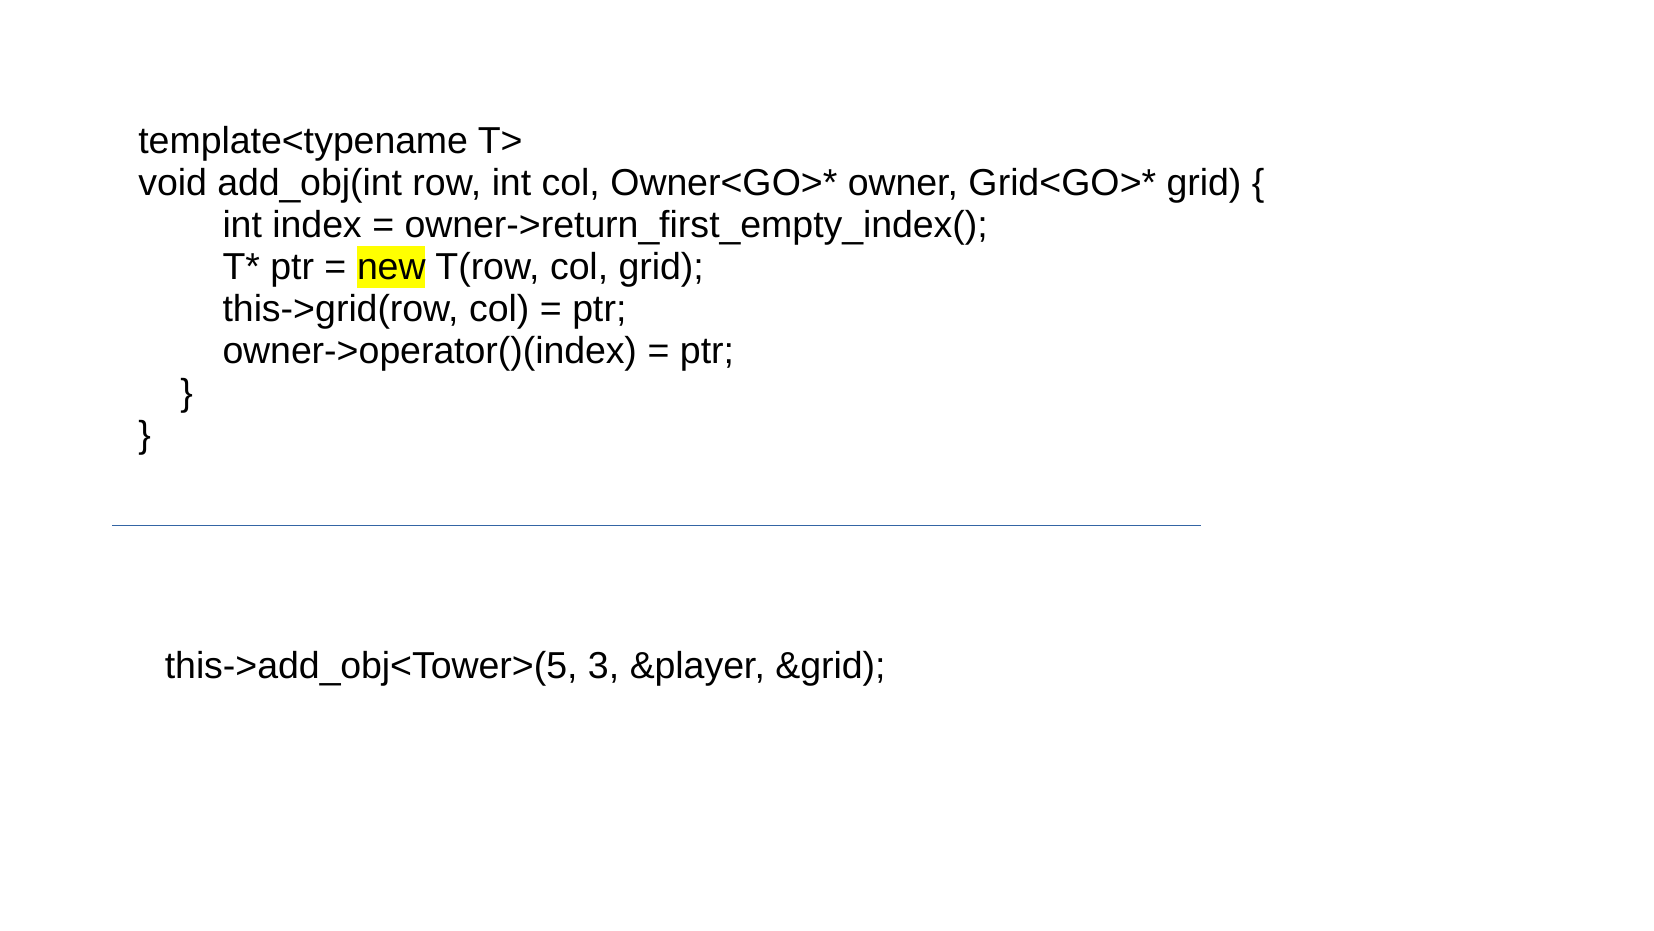

template<typename T>
 void add_obj(int row, int col, Owner<GO>* owner, Grid<GO>* grid) {
 int index = owner->return_first_empty_index();
 T* ptr = new T(row, col, grid);
 this->grid(row, col) = ptr;
 owner->operator()(index) = ptr;
 }
 }
this->add_obj<Tower>(5, 3, &player, &grid);